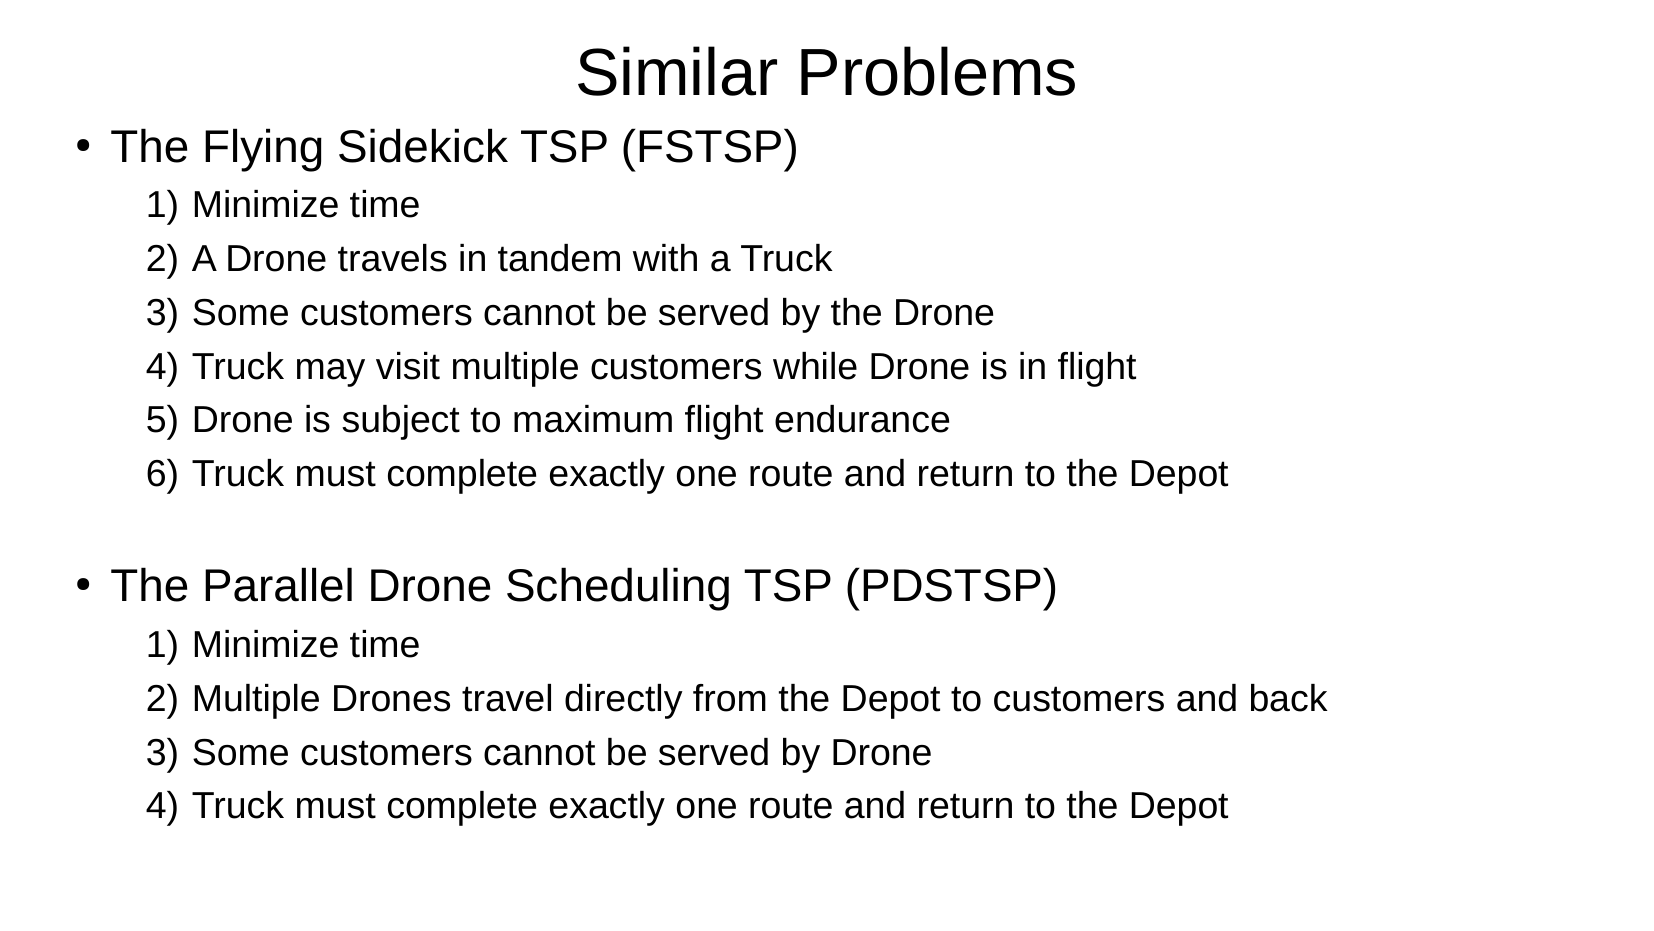

# Similar Problems
The Flying Sidekick TSP (FSTSP)
 Minimize time
 A Drone travels in tandem with a Truck
 Some customers cannot be served by the Drone
 Truck may visit multiple customers while Drone is in flight
 Drone is subject to maximum flight endurance
 Truck must complete exactly one route and return to the Depot
The Parallel Drone Scheduling TSP (PDSTSP)
 Minimize time
 Multiple Drones travel directly from the Depot to customers and back
 Some customers cannot be served by Drone
 Truck must complete exactly one route and return to the Depot